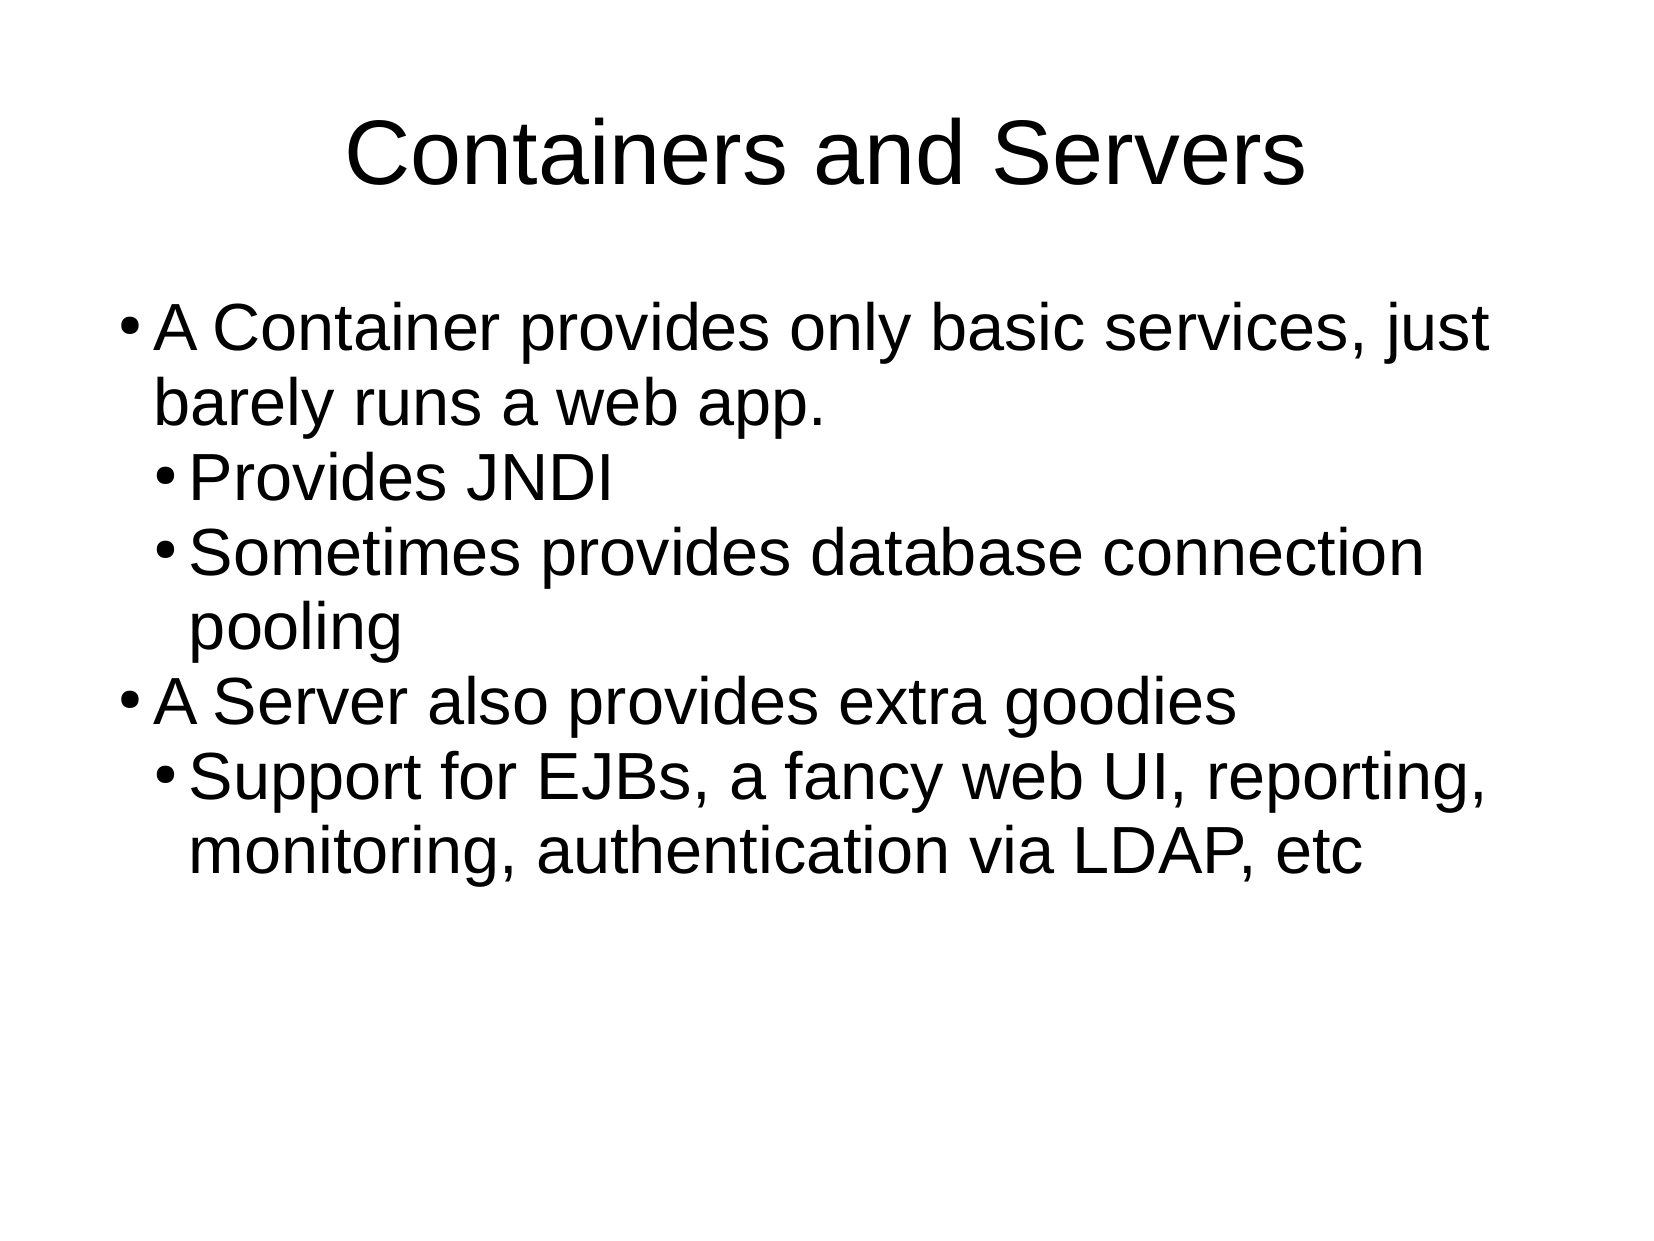

# Containers and Servers
A Container provides only basic services, just barely runs a web app.
Provides JNDI
Sometimes provides database connection pooling
A Server also provides extra goodies
Support for EJBs, a fancy web UI, reporting, monitoring, authentication via LDAP, etc